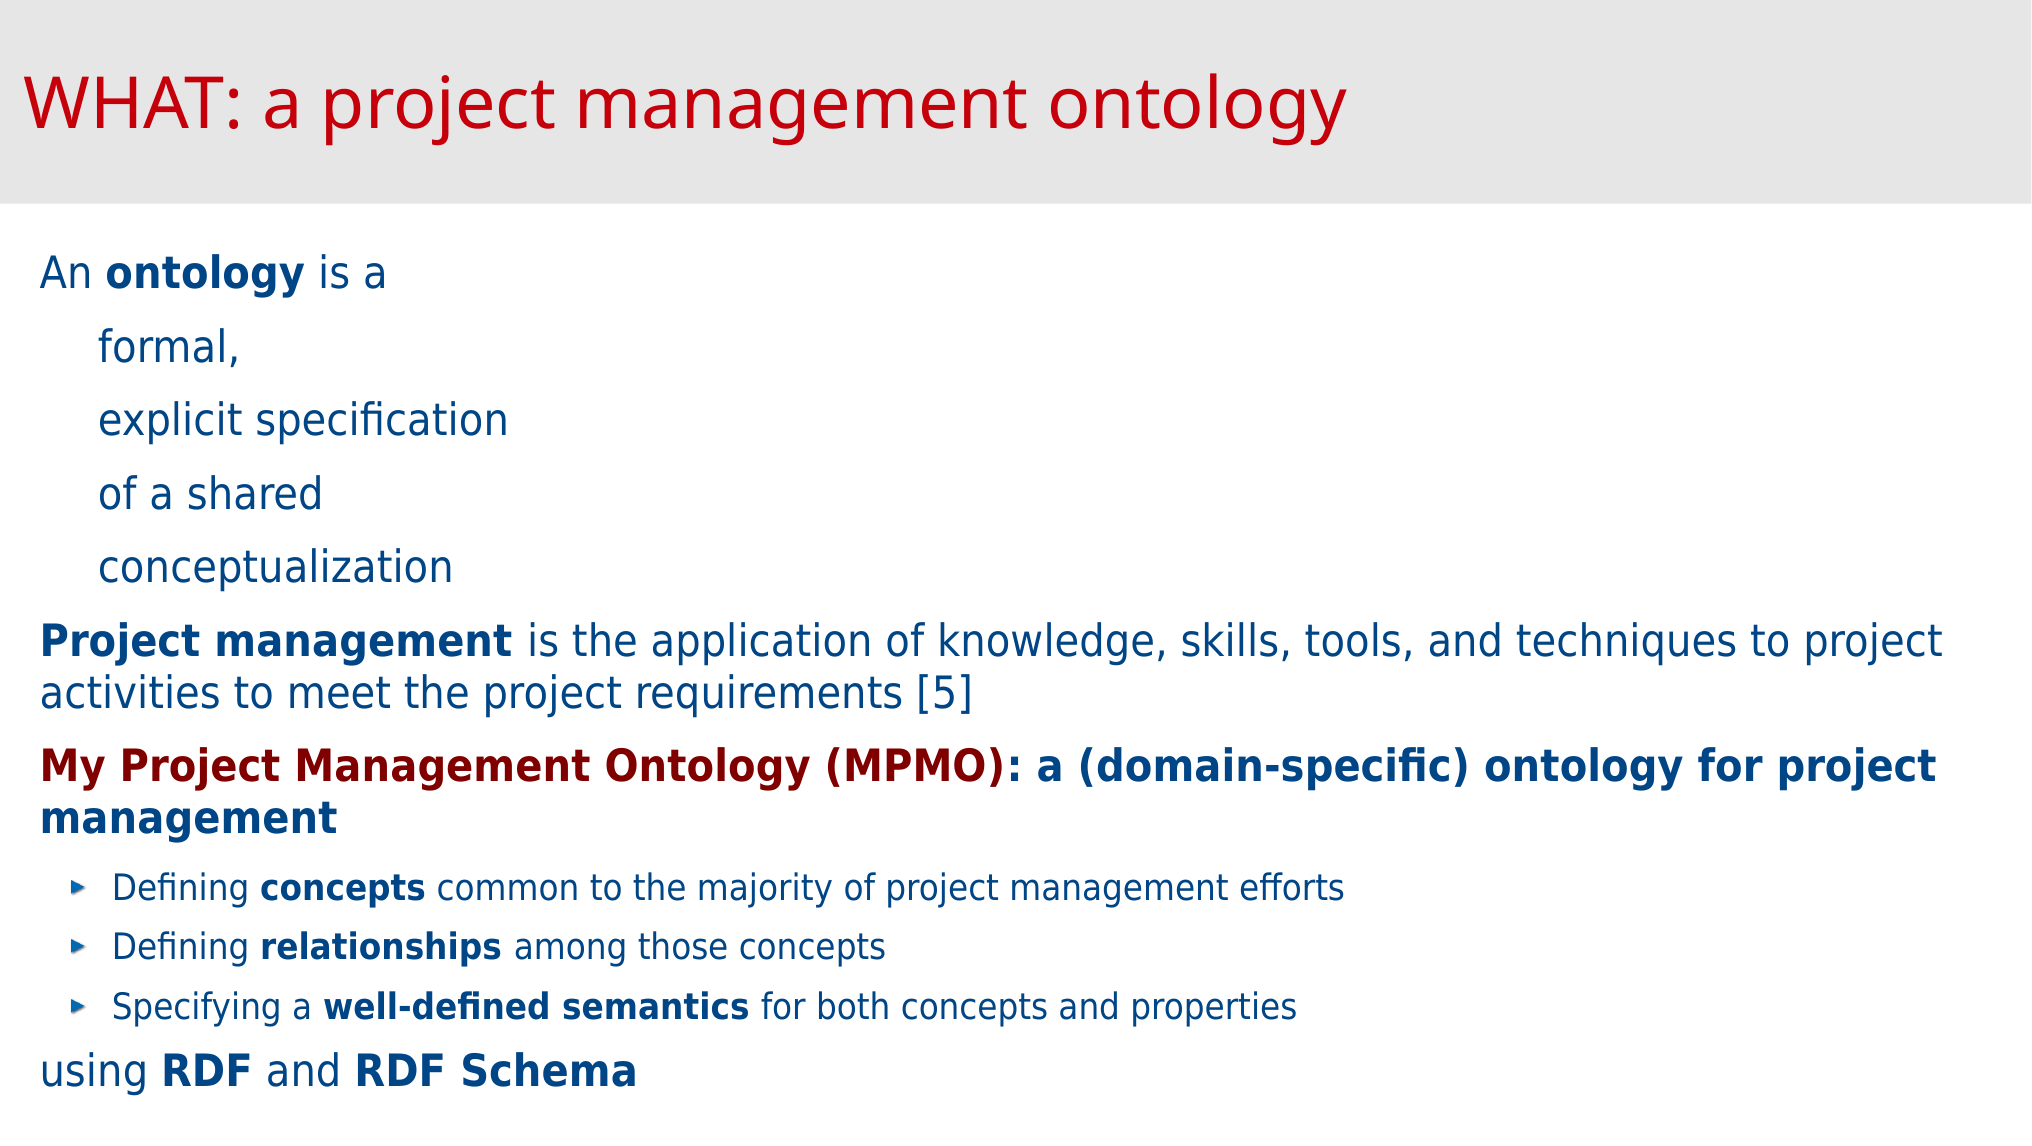

# WHAT: a project management ontology
An ontology is a
 	formal,
 	explicit specification
 	of a shared
 	conceptualization
Project management is the application of knowledge, skills, tools, and techniques to project activities to meet the project requirements [5]
My Project Management Ontology (MPMO): a (domain-specific) ontology for project management
Defining concepts common to the majority of project management efforts
Defining relationships among those concepts
Specifying a well-defined semantics for both concepts and properties
using RDF and RDF Schema